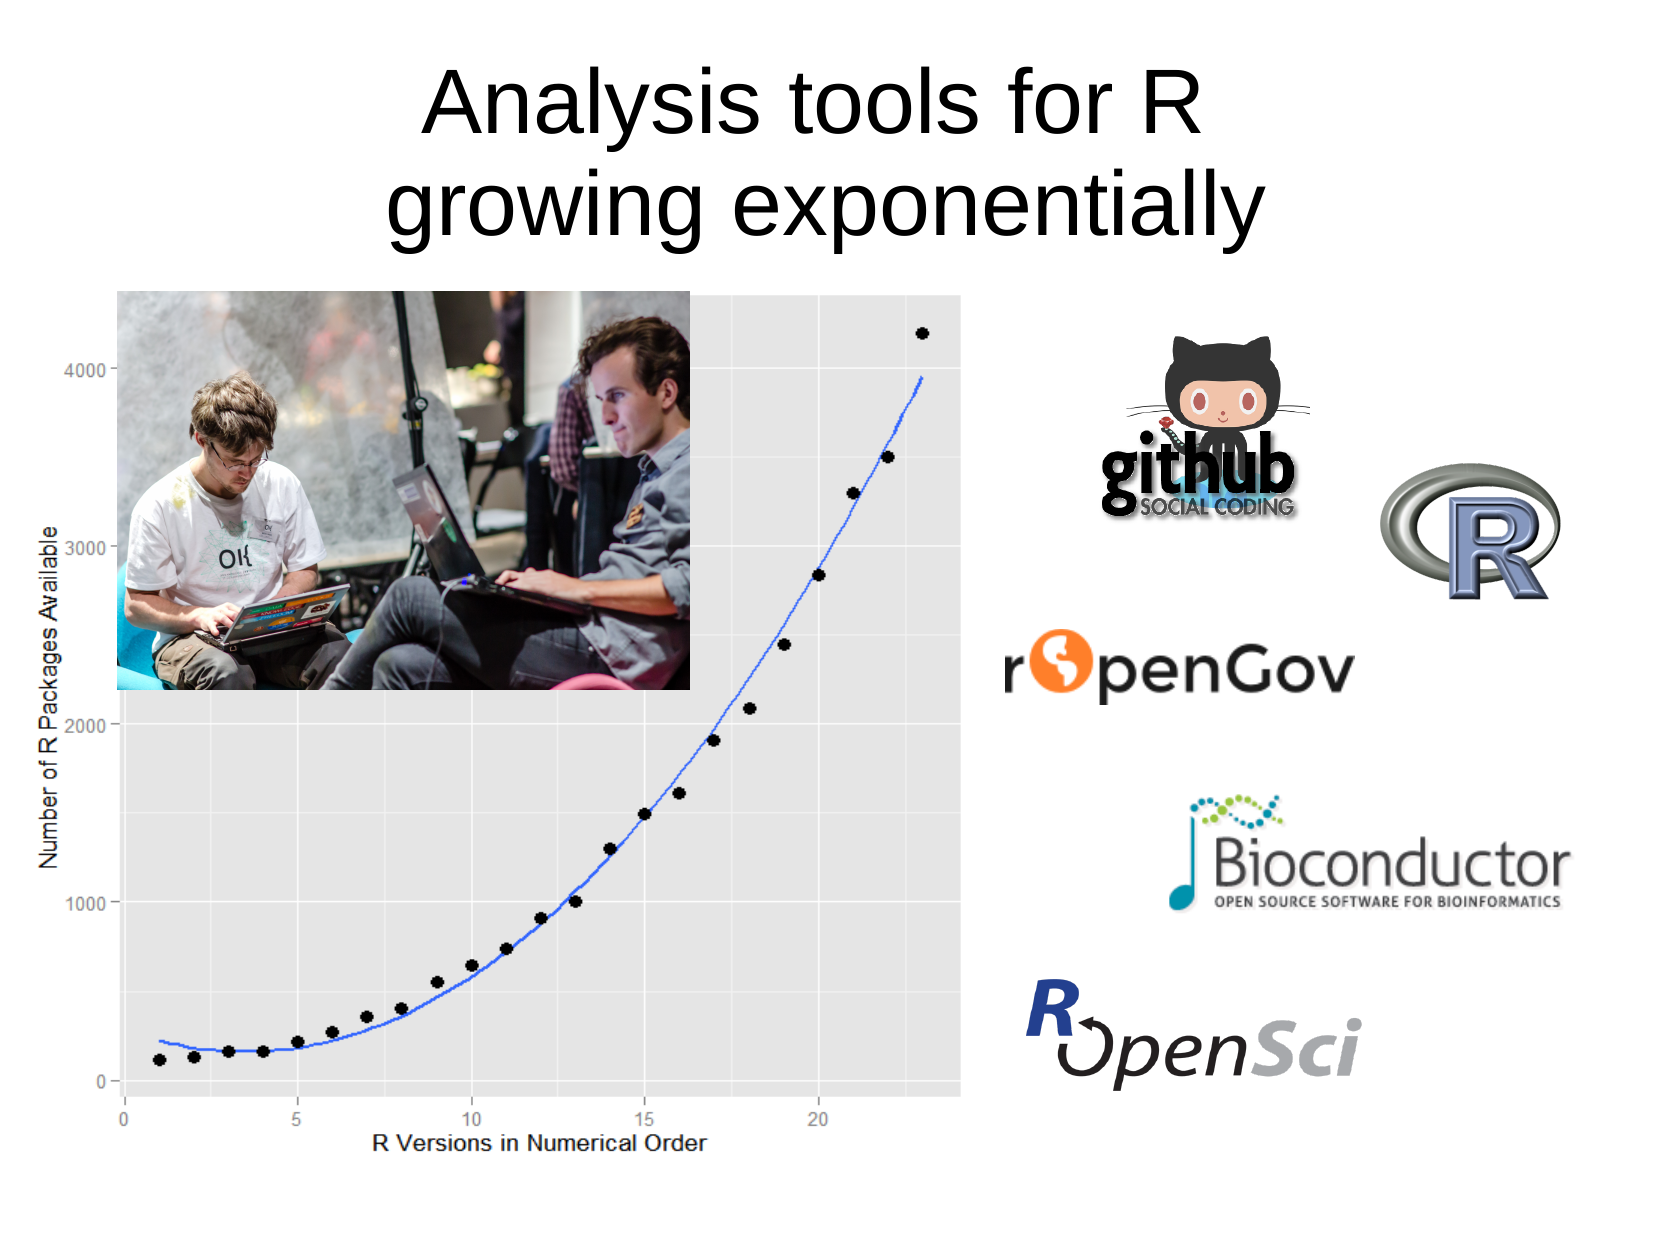

# Analysis tools for R growing exponentially